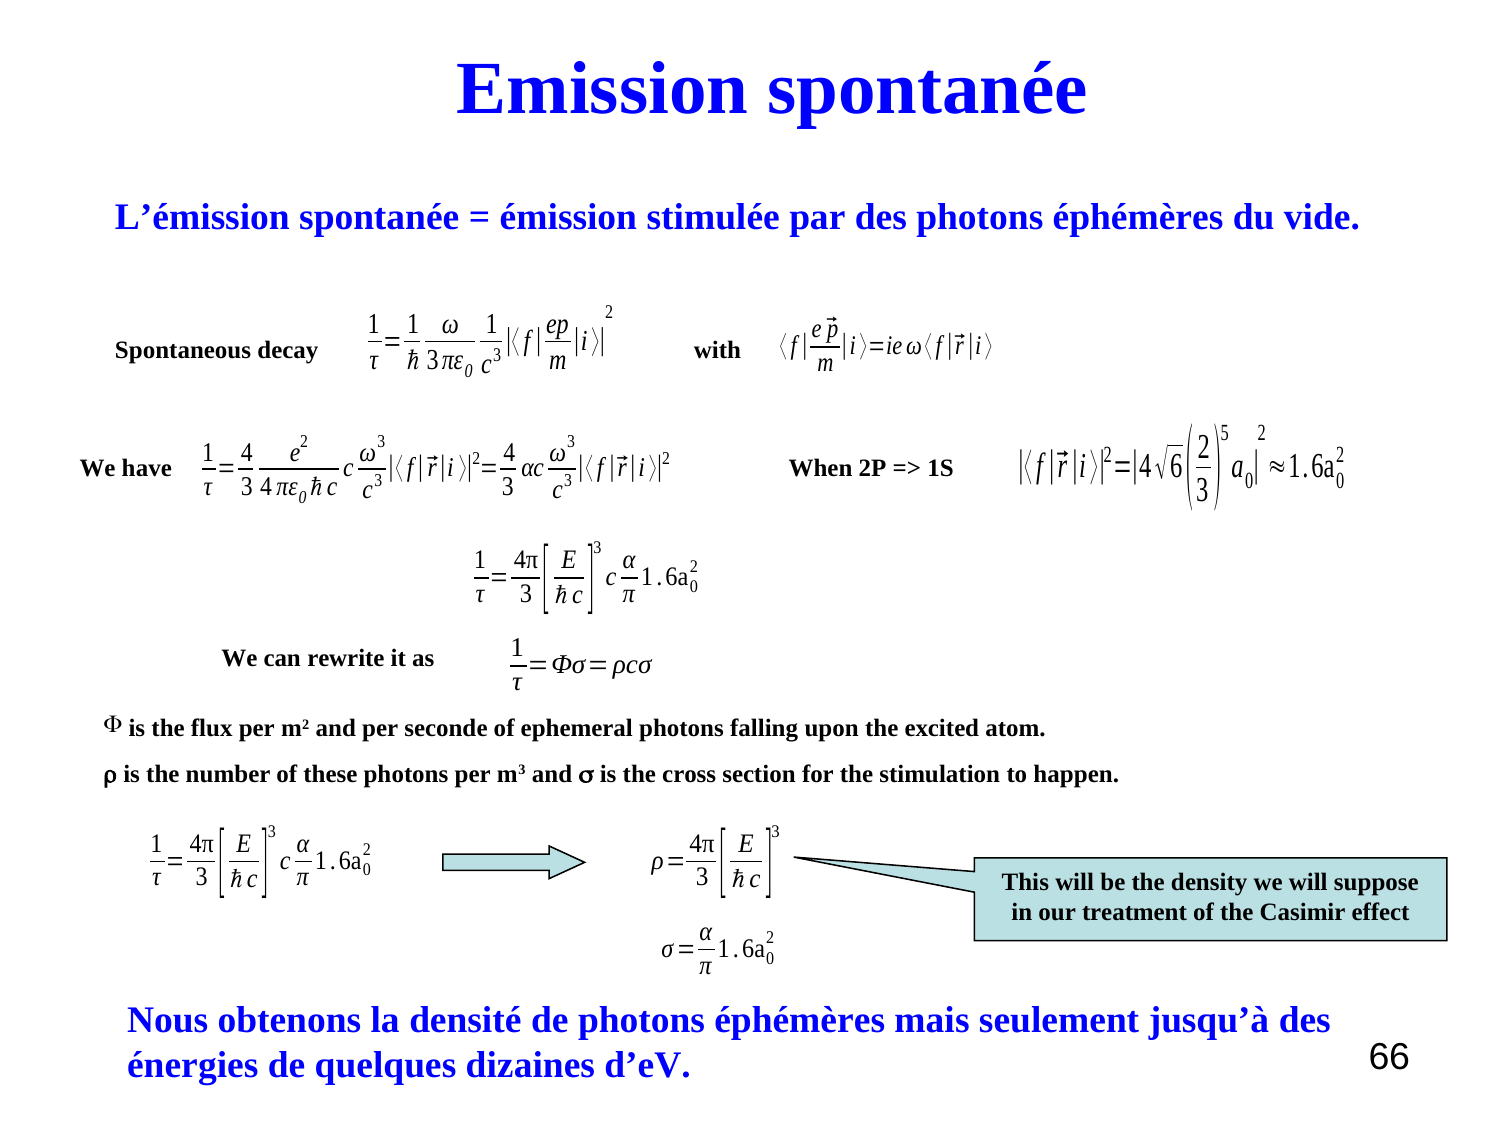

Emission spontanée
L’émission spontanée = émission stimulée par des photons éphémères du vide.
Spontaneous decay
with
We have
When 2P => 1S
We can rewrite it as
 is the flux per m2 and per seconde of ephemeral photons falling upon the excited atom.
 is the number of these photons per m3 and  is the cross section for the stimulation to happen.
This will be the density we will suppose in our treatment of the Casimir effect
Nous obtenons la densité de photons éphémères mais seulement jusqu’à des énergies de quelques dizaines d’eV.
C. Hugon, backups from X. Sarazin seminary
66